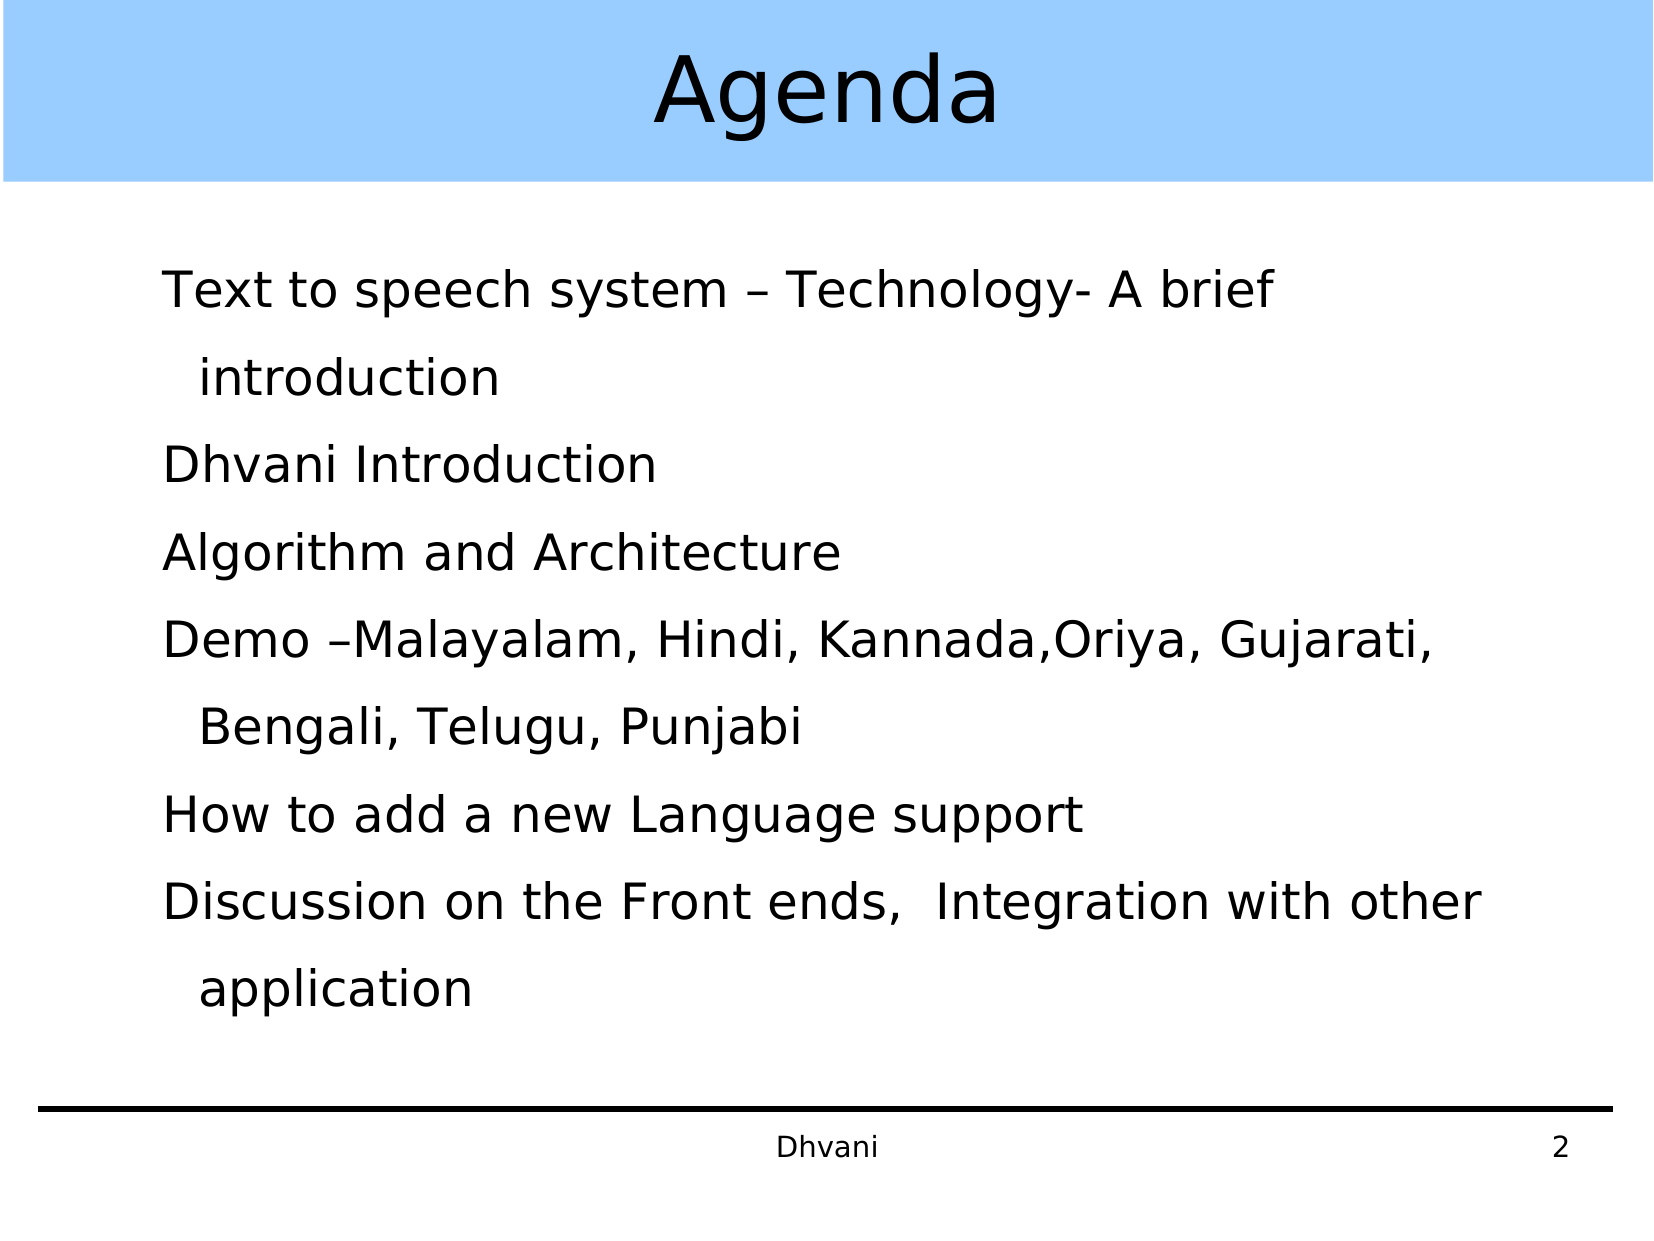

# Agenda
Text to speech system – Technology- A brief introduction
Dhvani Introduction
Algorithm and Architecture
Demo –Malayalam, Hindi, Kannada,Oriya, Gujarati, Bengali, Telugu, Punjabi
How to add a new Language support
Discussion on the Front ends, Integration with other application
Dhvani
2